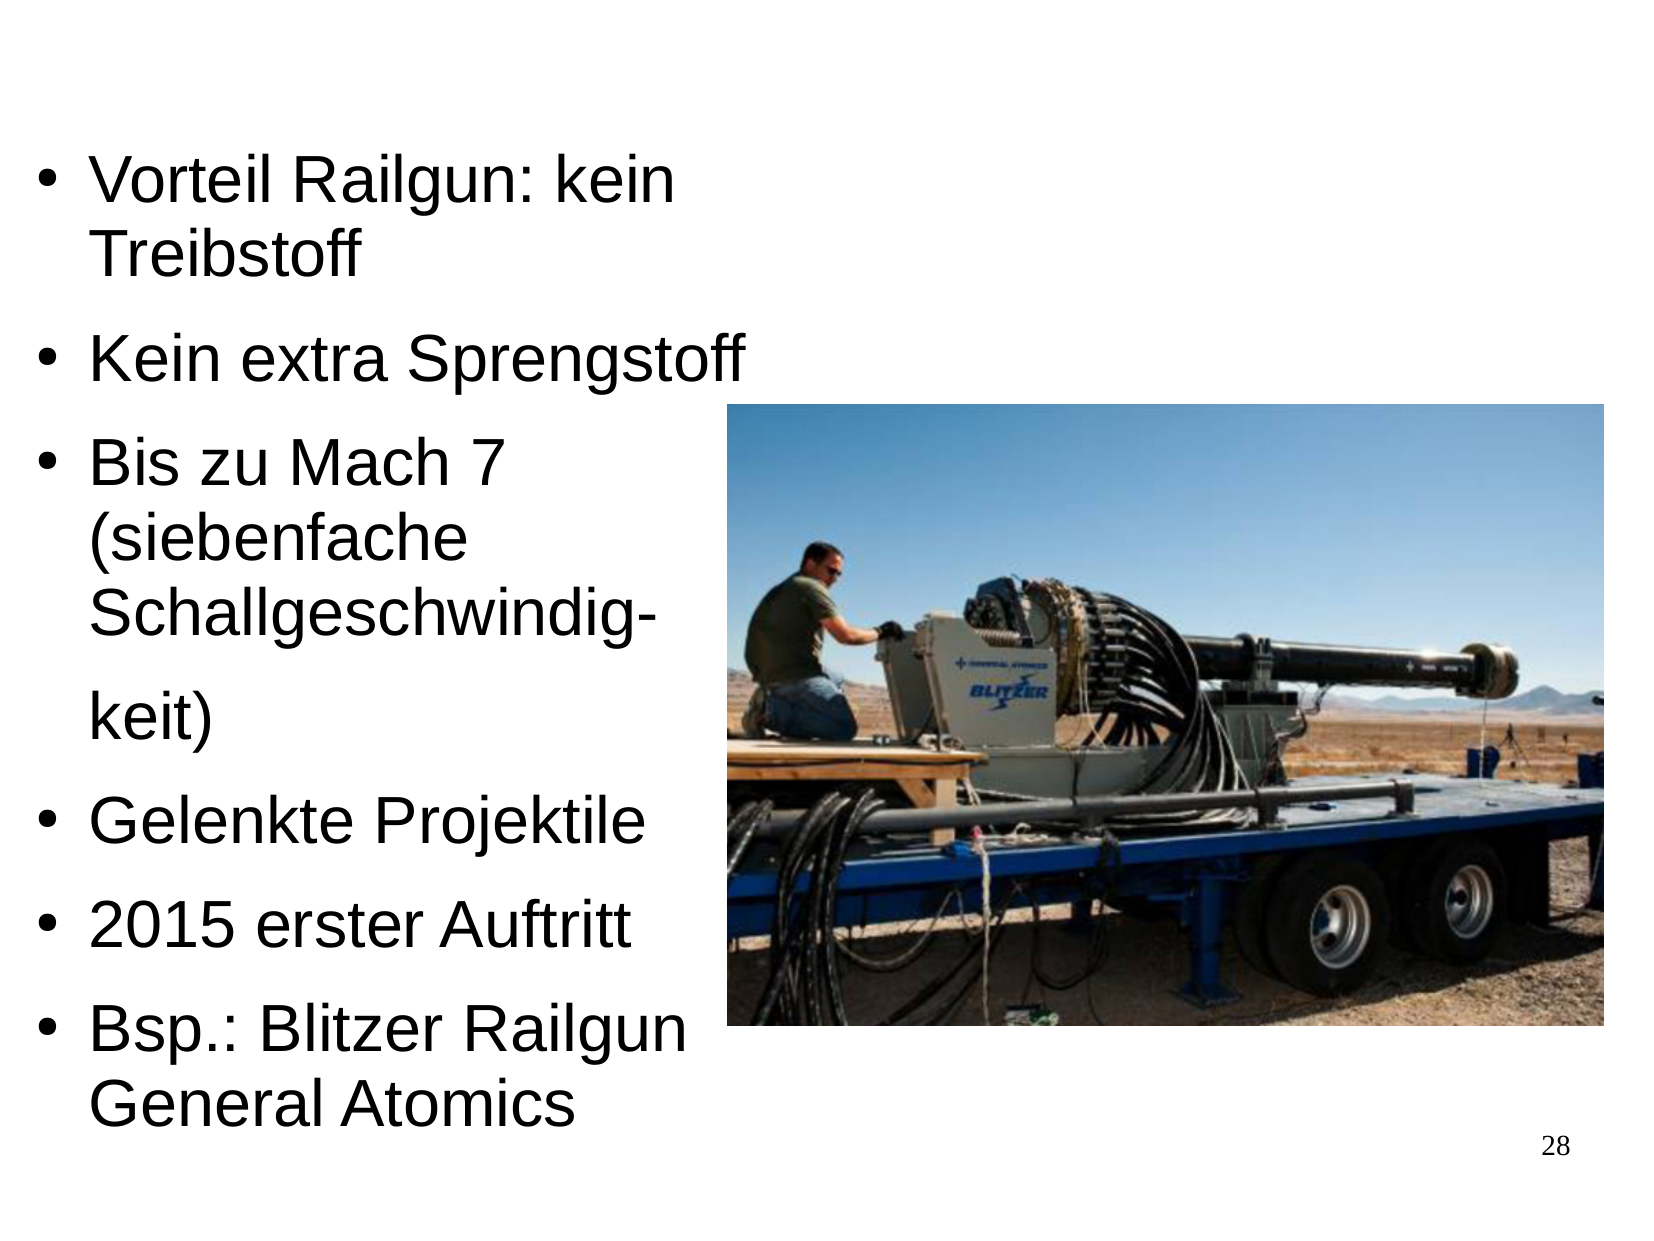

# Vorteil Railgun: kein Treibstoff
Kein extra Sprengstoff
Bis zu Mach 7 (siebenfache Schallgeschwindig-
keit)
Gelenkte Projektile
2015 erster Auftritt
Bsp.: Blitzer Railgun General Atomics
28